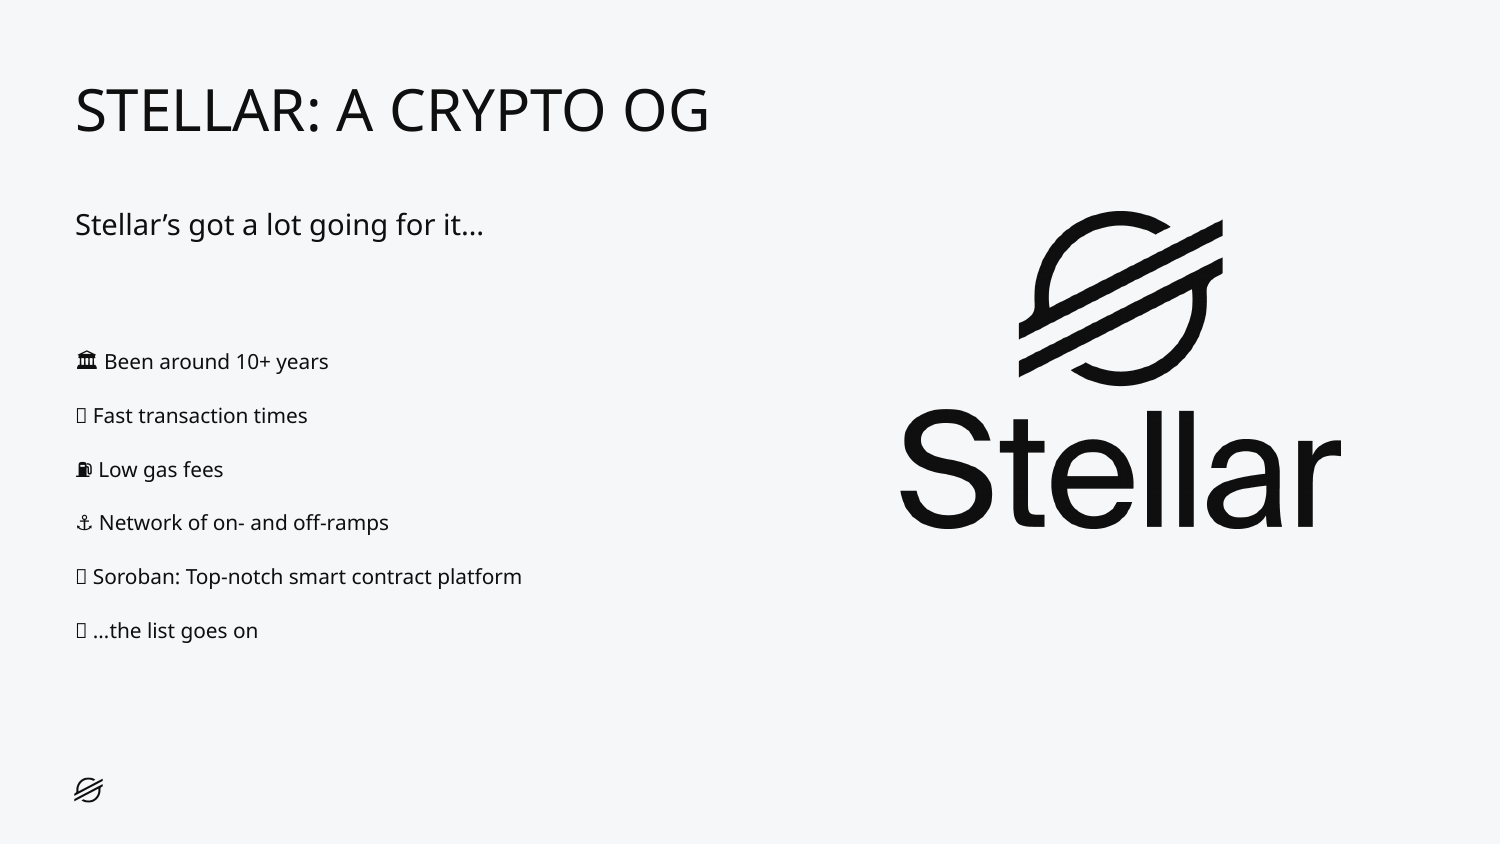

# STELLAR: A CRYPTO OG
Stellar’s got a lot going for it…
🏛️ Been around 10+ years
💨 Fast transaction times
⛽ Low gas fees
⚓ Network of on- and off-ramps
🧮 Soroban: Top-notch smart contract platform
📜 …the list goes on